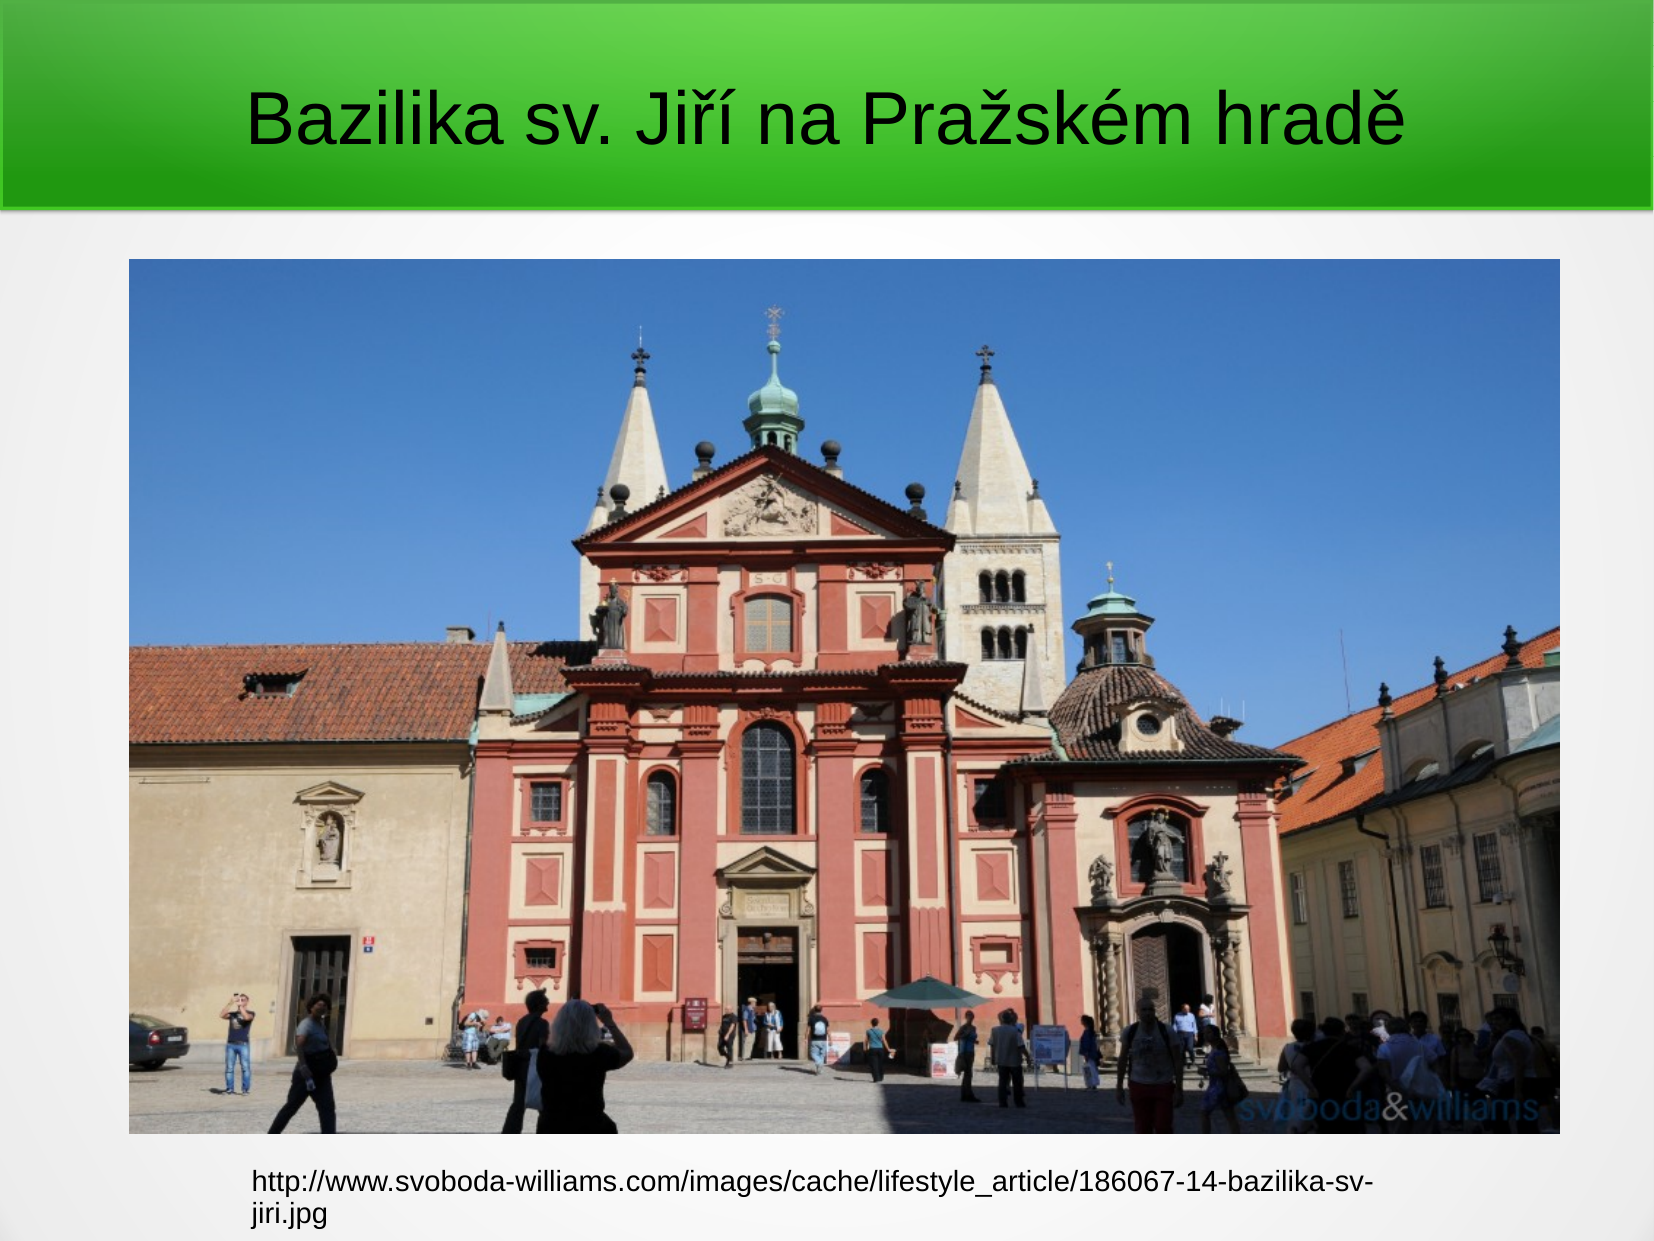

# Bazilika sv. Jiří na Pražském hradě
http://www.svoboda-williams.com/images/cache/lifestyle_article/186067-14-bazilika-sv-jiri.jpg